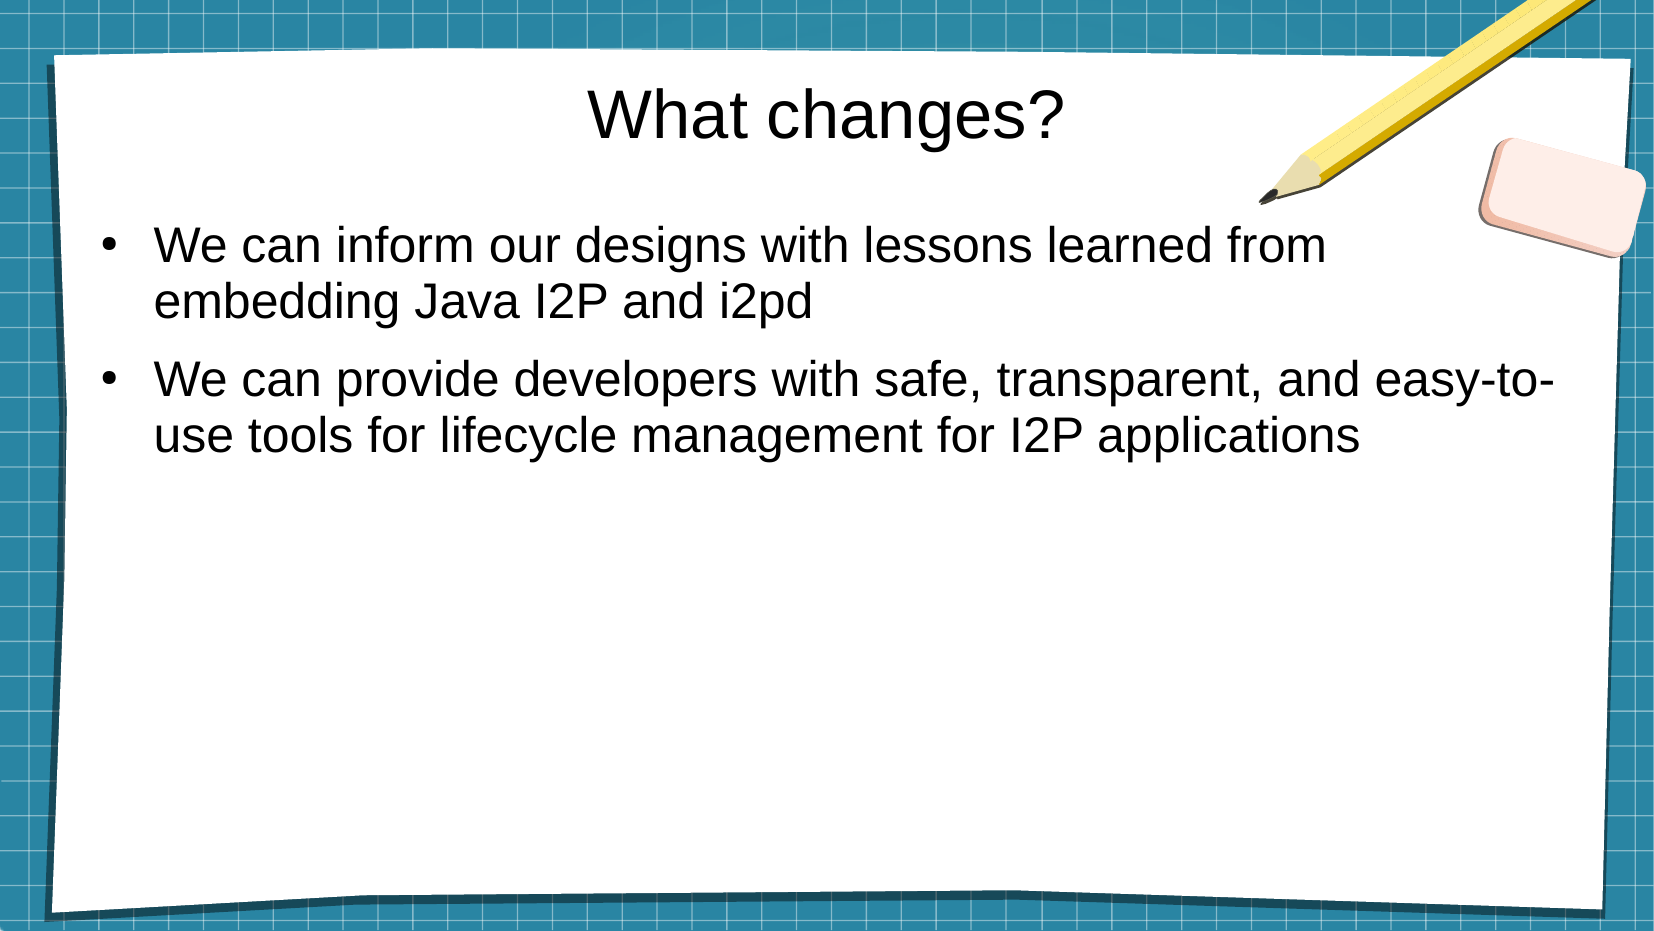

# What changes?
We can inform our designs with lessons learned from embedding Java I2P and i2pd
We can provide developers with safe, transparent, and easy-to-use tools for lifecycle management for I2P applications